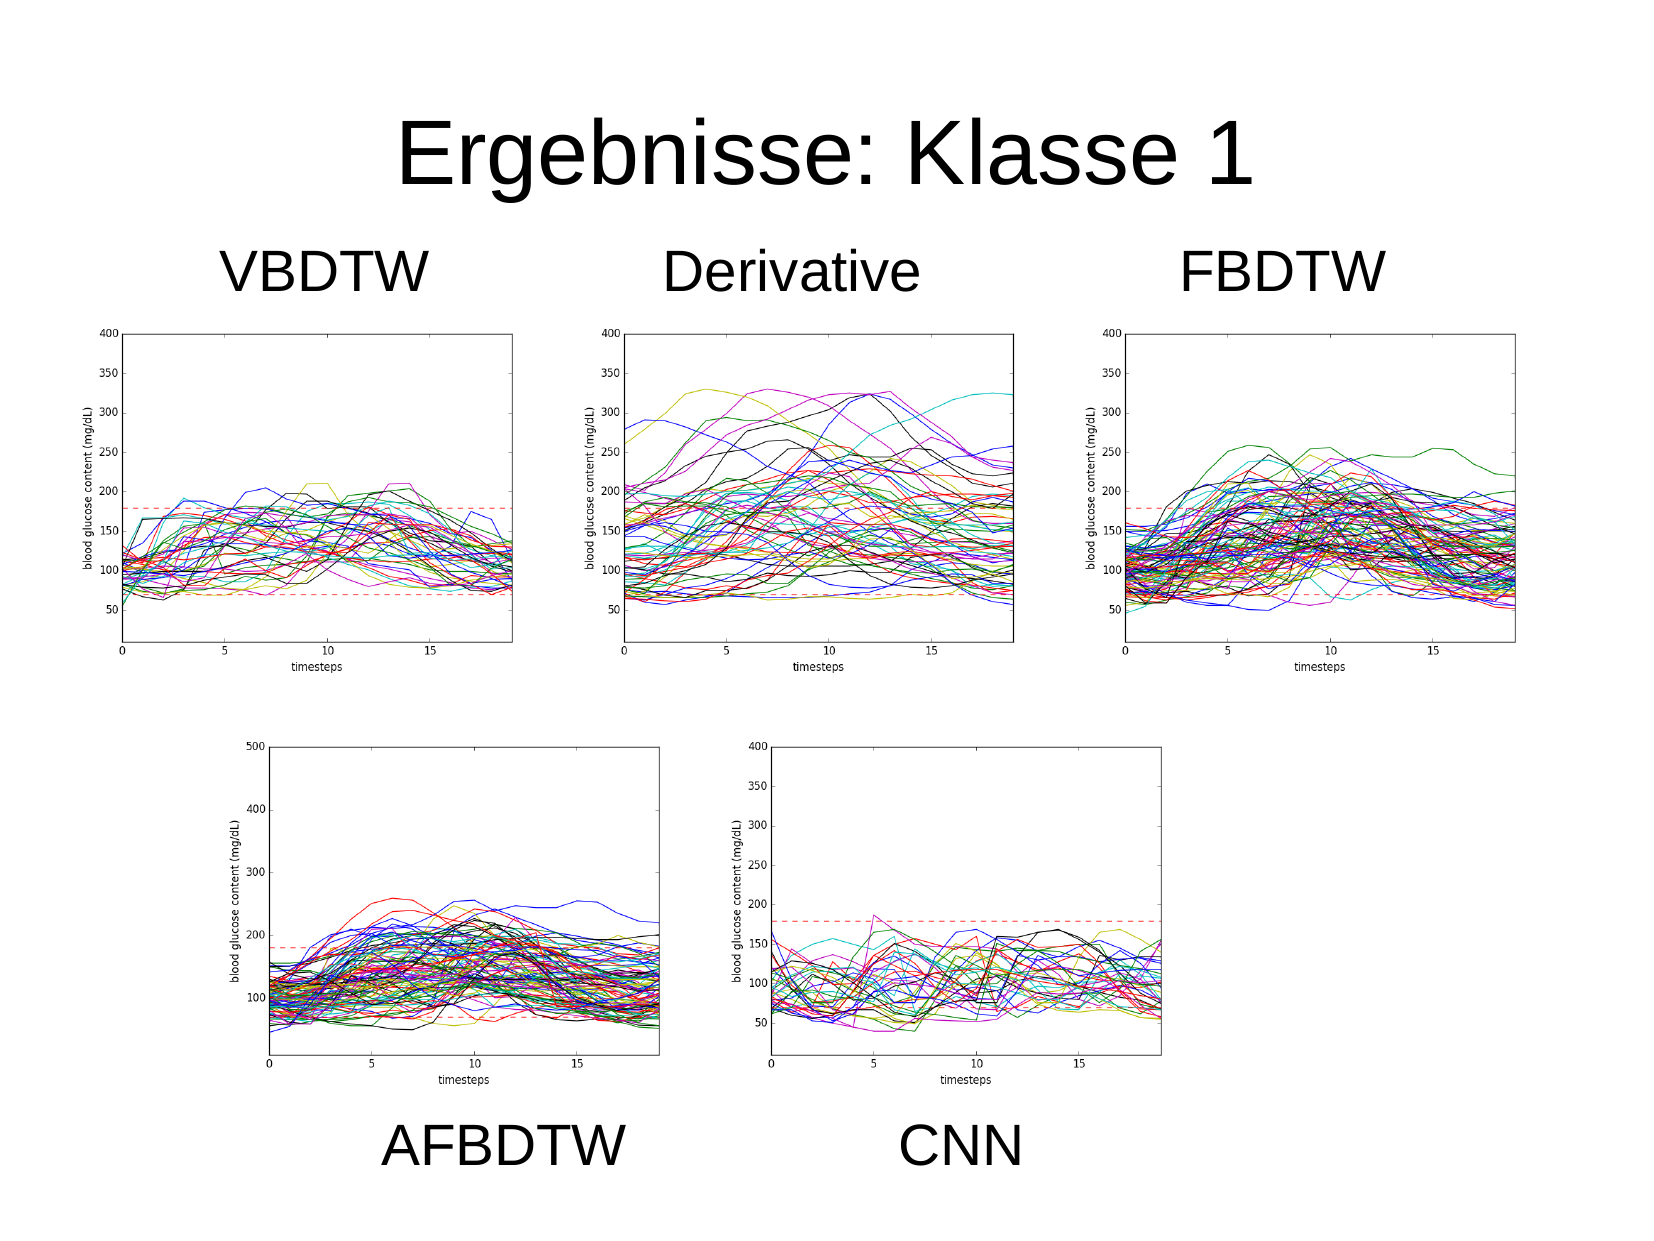

# Ergebnisse: Klasse 1
VBDTW				Derivative				FBDTW
AFBDTW				CNN